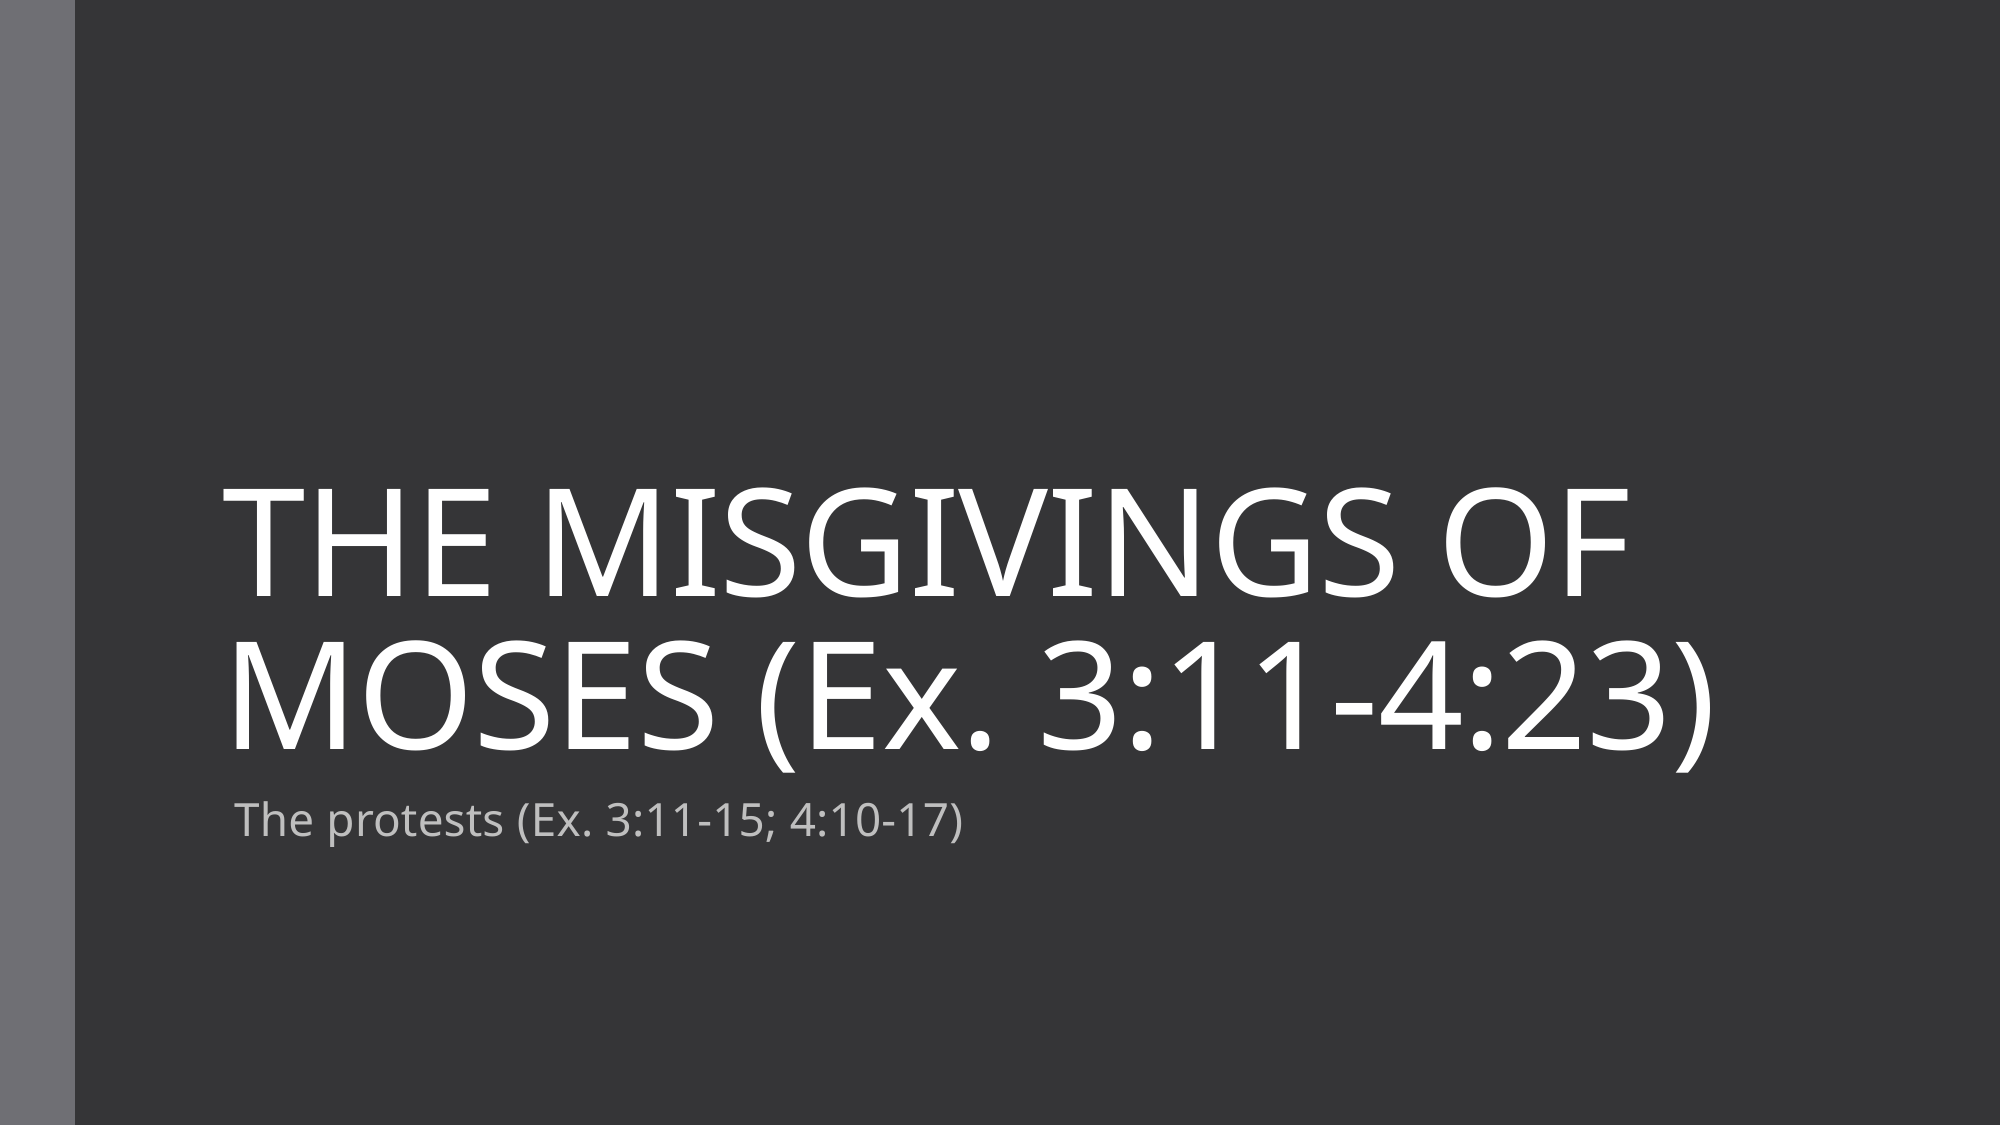

# THE MISGIVINGS OF MOSES (Ex. 3:11-4:23)
 The protests (Ex. 3:11-15; 4:10-17)